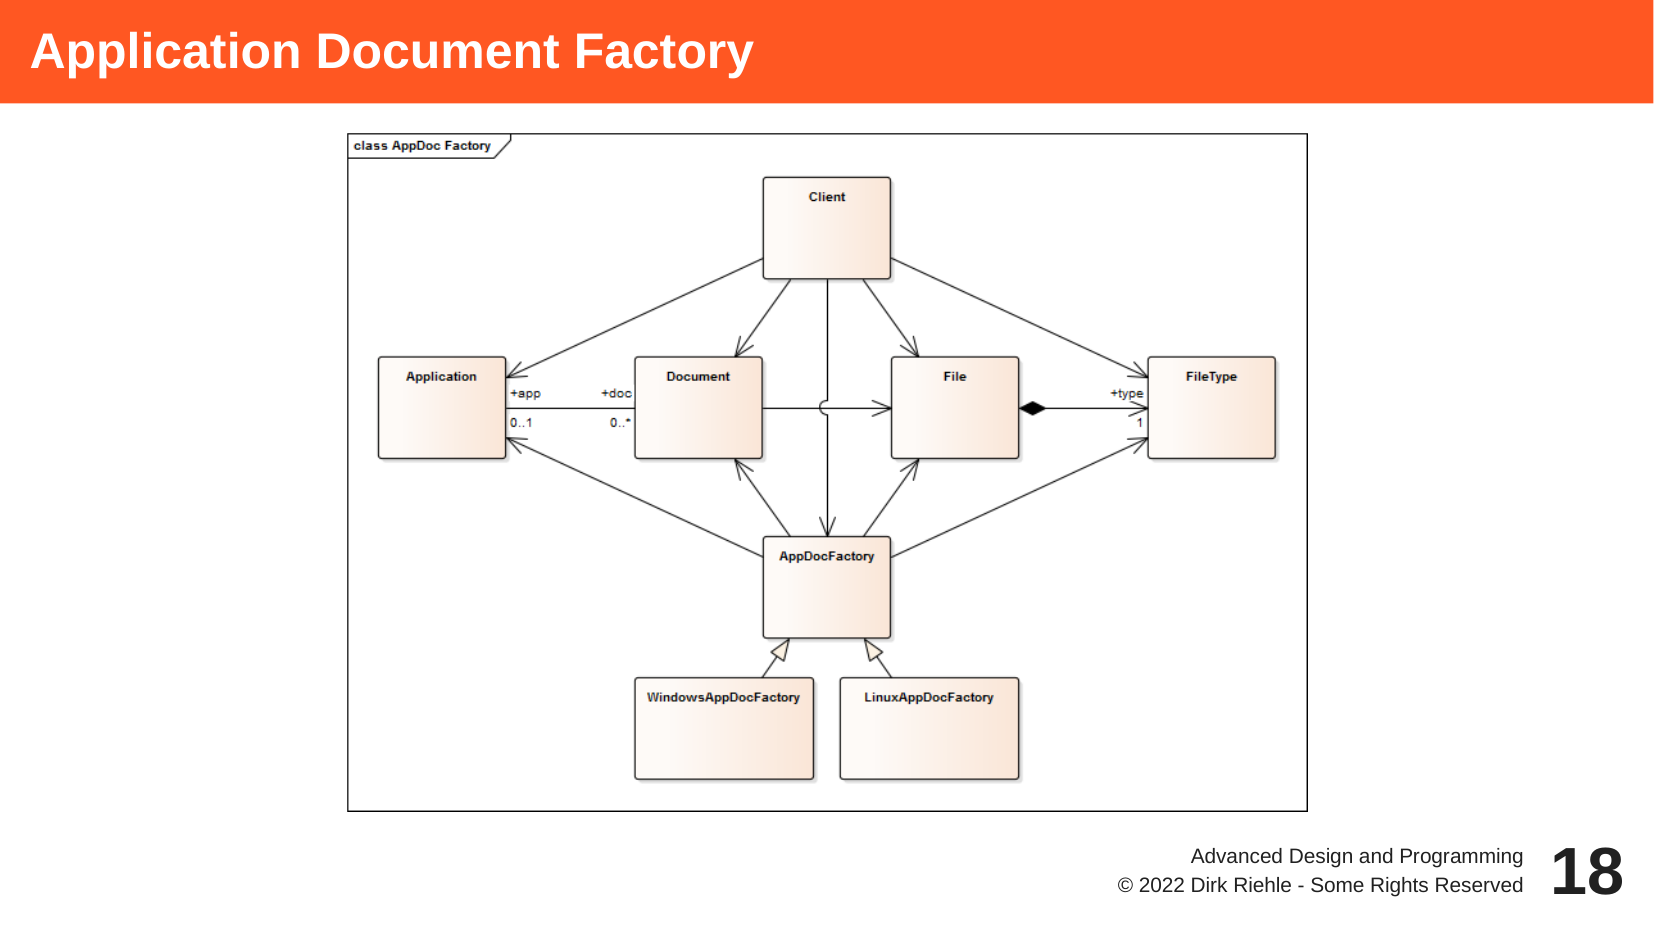

# Application Document Factory
Advanced Design and Programming
18
© 2022 Dirk Riehle - Some Rights Reserved